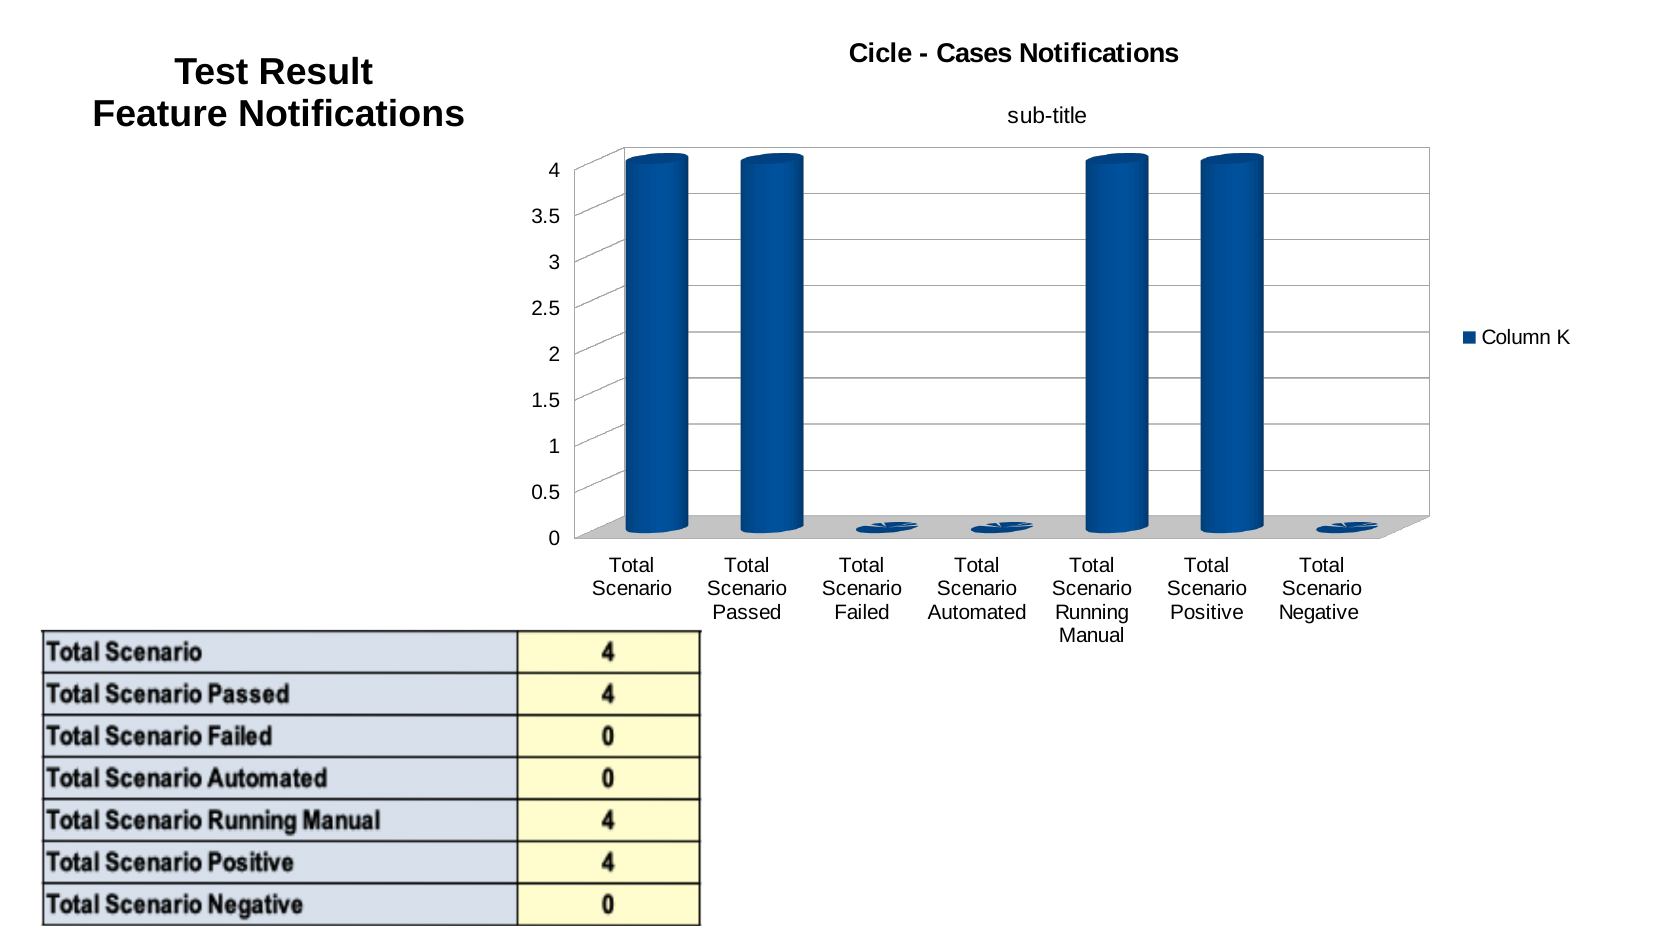

# Test Result Feature Notifications
[unsupported chart]